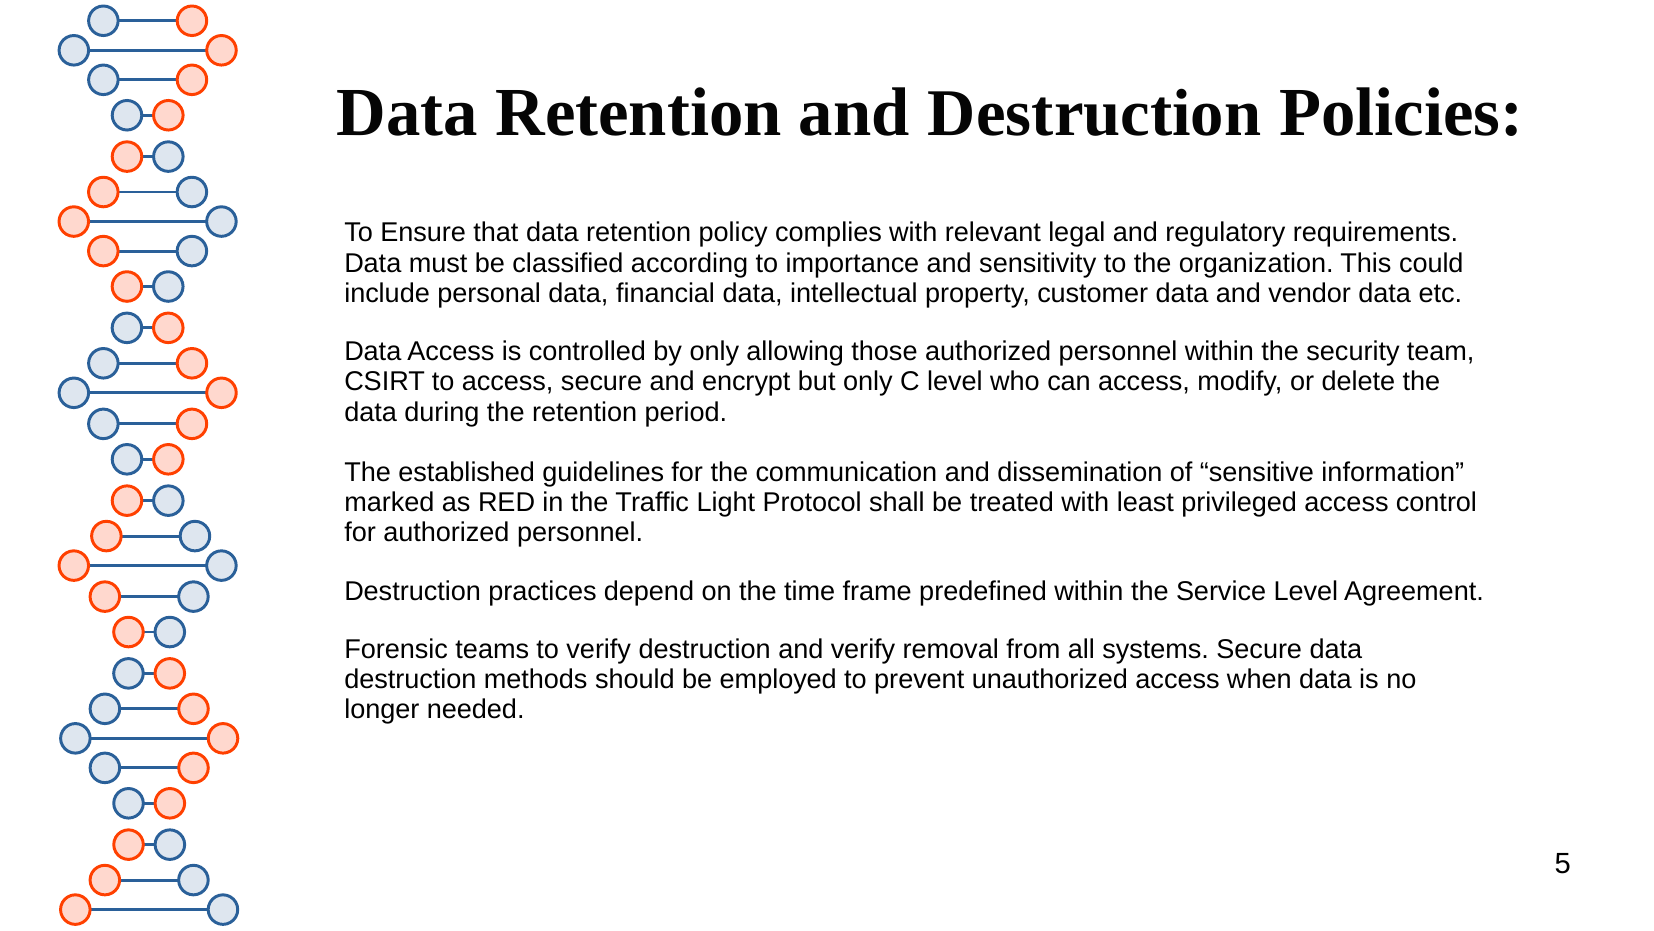

# Data Retention and Destruction Policies:
To Ensure that data retention policy complies with relevant legal and regulatory requirements.
Data must be classified according to importance and sensitivity to the organization. This could include personal data, financial data, intellectual property, customer data and vendor data etc.
Data Access is controlled by only allowing those authorized personnel within the security team, CSIRT to access, secure and encrypt but only C level who can access, modify, or delete the data during the retention period.
The established guidelines for the communication and dissemination of “sensitive information” marked as RED in the Traffic Light Protocol shall be treated with least privileged access control for authorized personnel.
Destruction practices depend on the time frame predefined within the Service Level Agreement.
Forensic teams to verify destruction and verify removal from all systems. Secure data destruction methods should be employed to prevent unauthorized access when data is no longer needed.
5